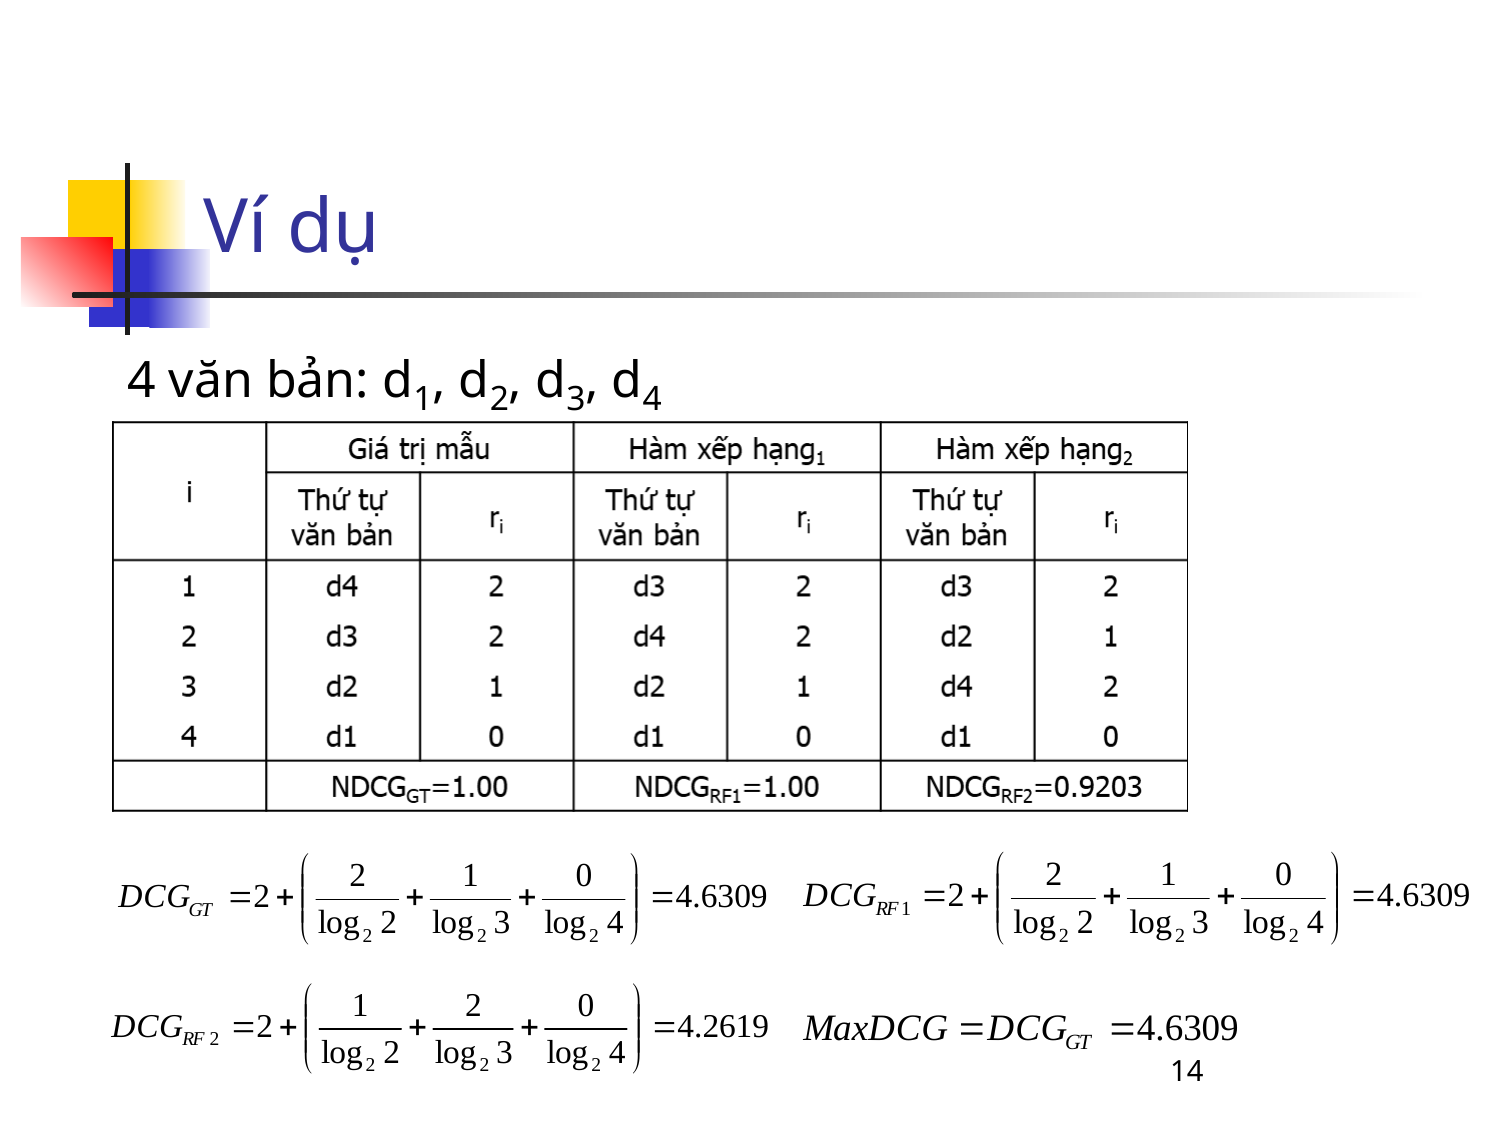

# Ví dụ
4 văn bản: d1, d2, d3, d4